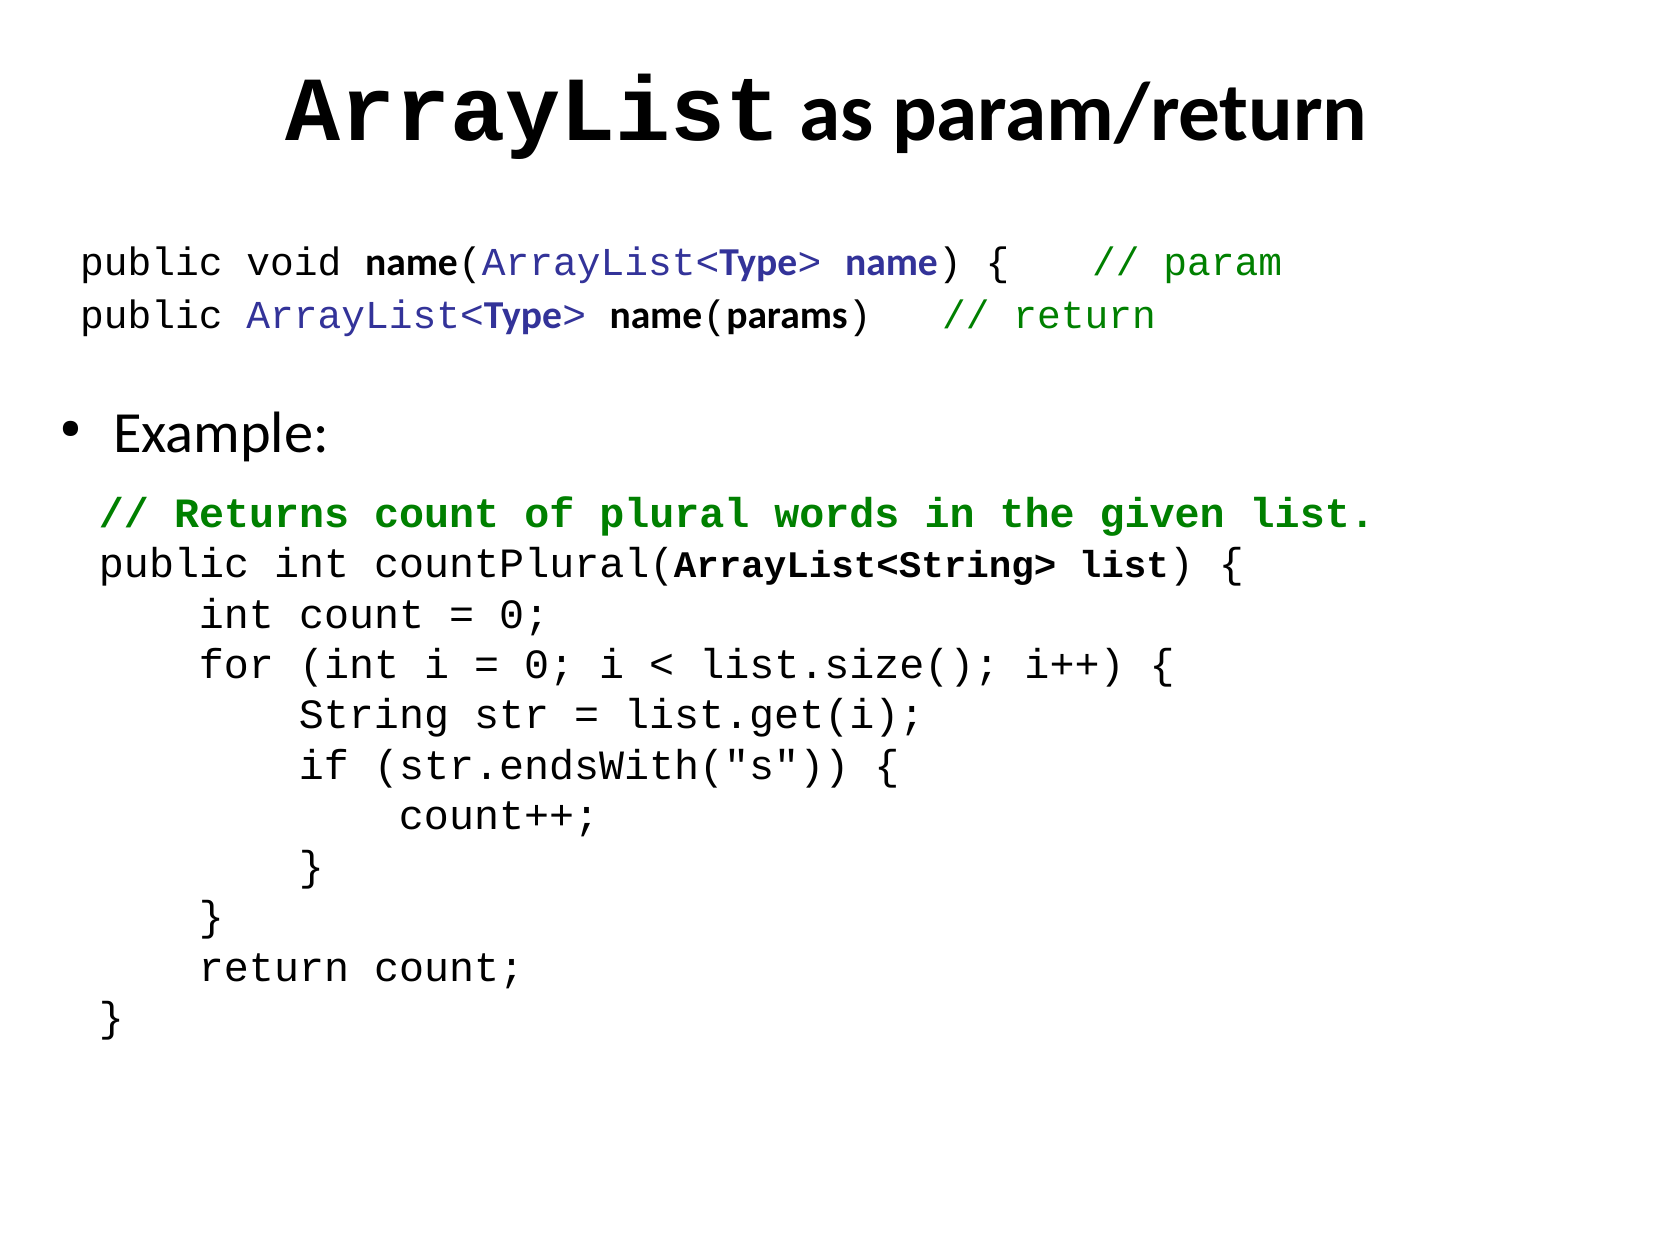

# ArrayList as param/return
	public void name(ArrayList<Type> name) {	// param
	public ArrayList<Type> name(params) 	// return
Example:
// Returns count of plural words in the given list.
public int countPlural(ArrayList<String> list) {
 int count = 0;
 for (int i = 0; i < list.size(); i++) {
 String str = list.get(i);
 if (str.endsWith("s")) {
 count++;
 }
 }
 return count;
}